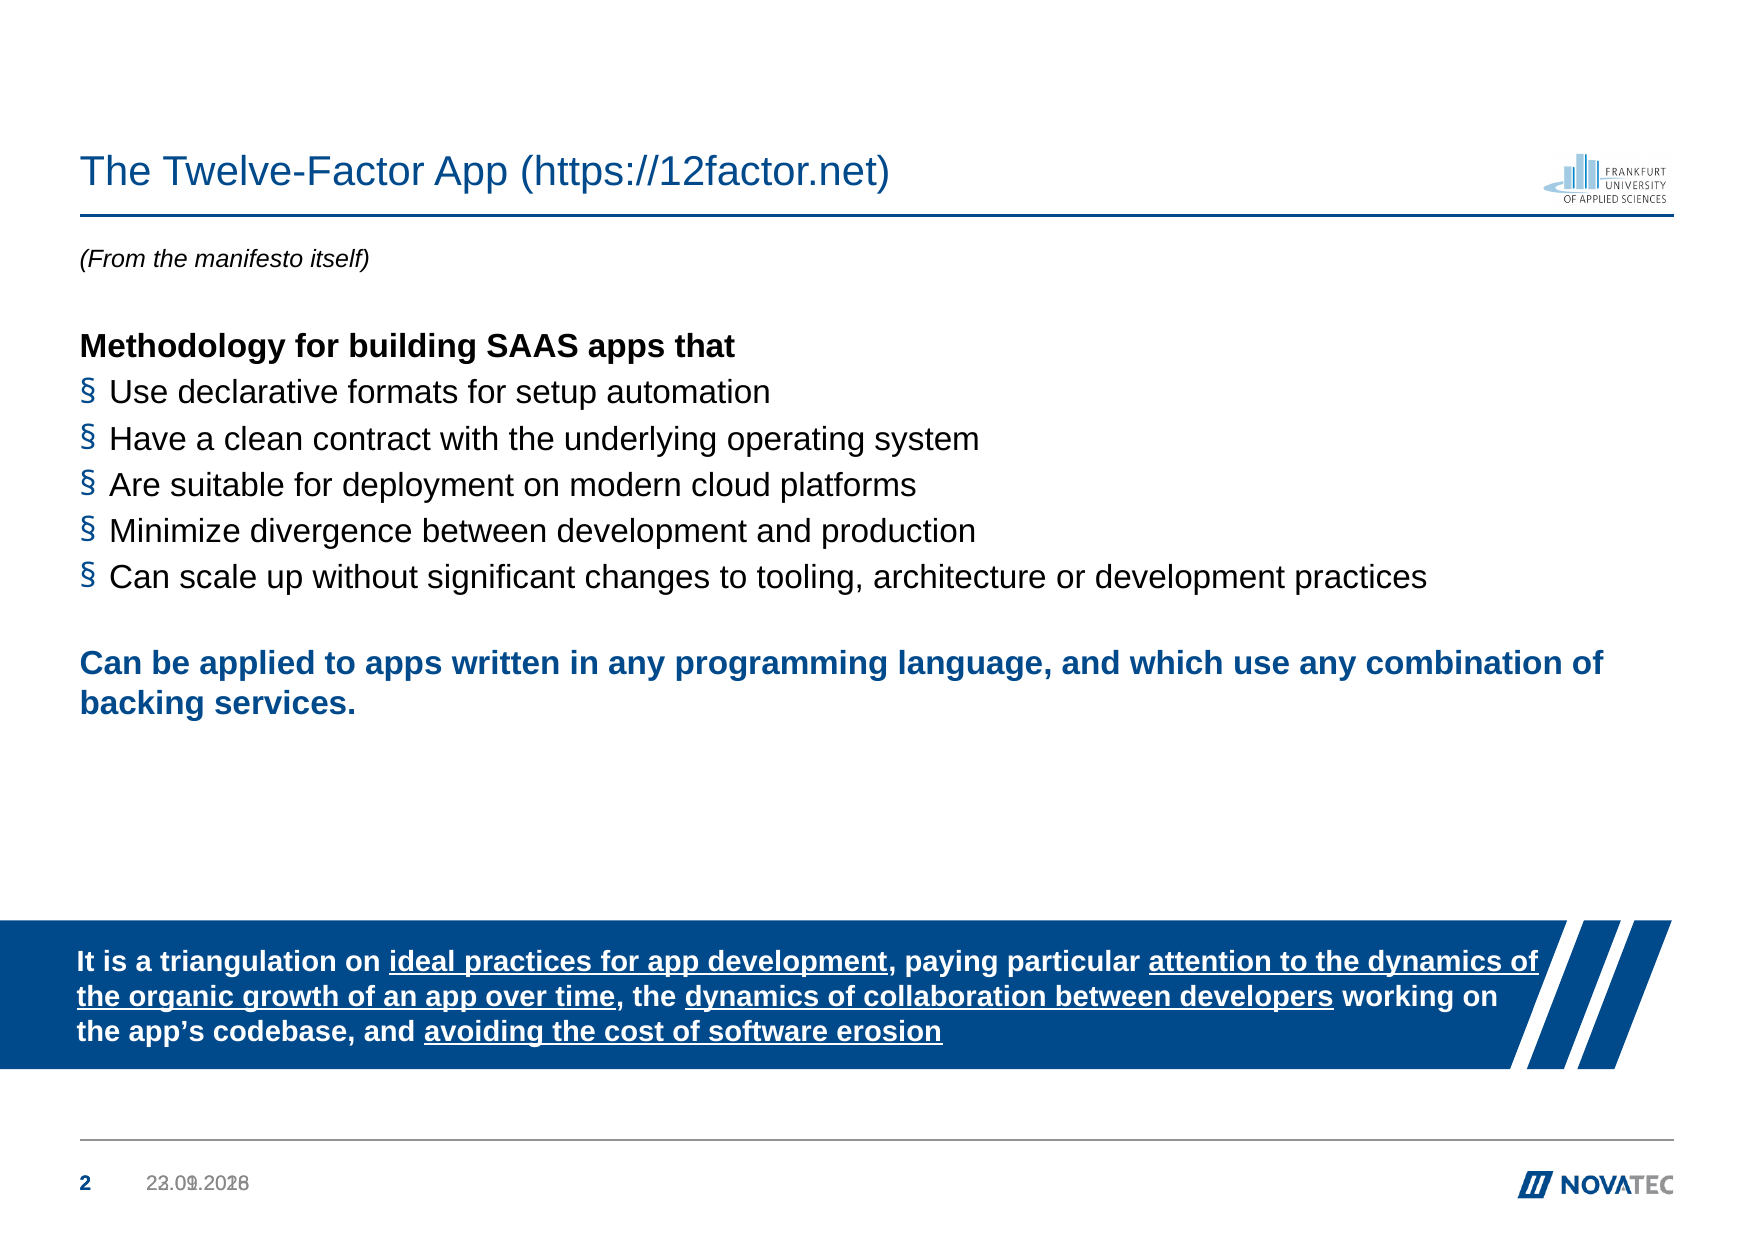

# The Twelve-Factor App (https://12factor.net)
(From the manifesto itself)
Methodology for building SAAS apps that
Use declarative formats for setup automation
Have a clean contract with the underlying operating system
Are suitable for deployment on modern cloud platforms
Minimize divergence between development and production
Can scale up without significant changes to tooling, architecture or development practices
Can be applied to apps written in any programming language, and which use any combination of backing services.
It is a triangulation on ideal practices for app development, paying particular attention to the dynamics of
the organic growth of an app over time, the dynamics of collaboration between developers working on
the app’s codebase, and avoiding the cost of software erosion
22.01.2018